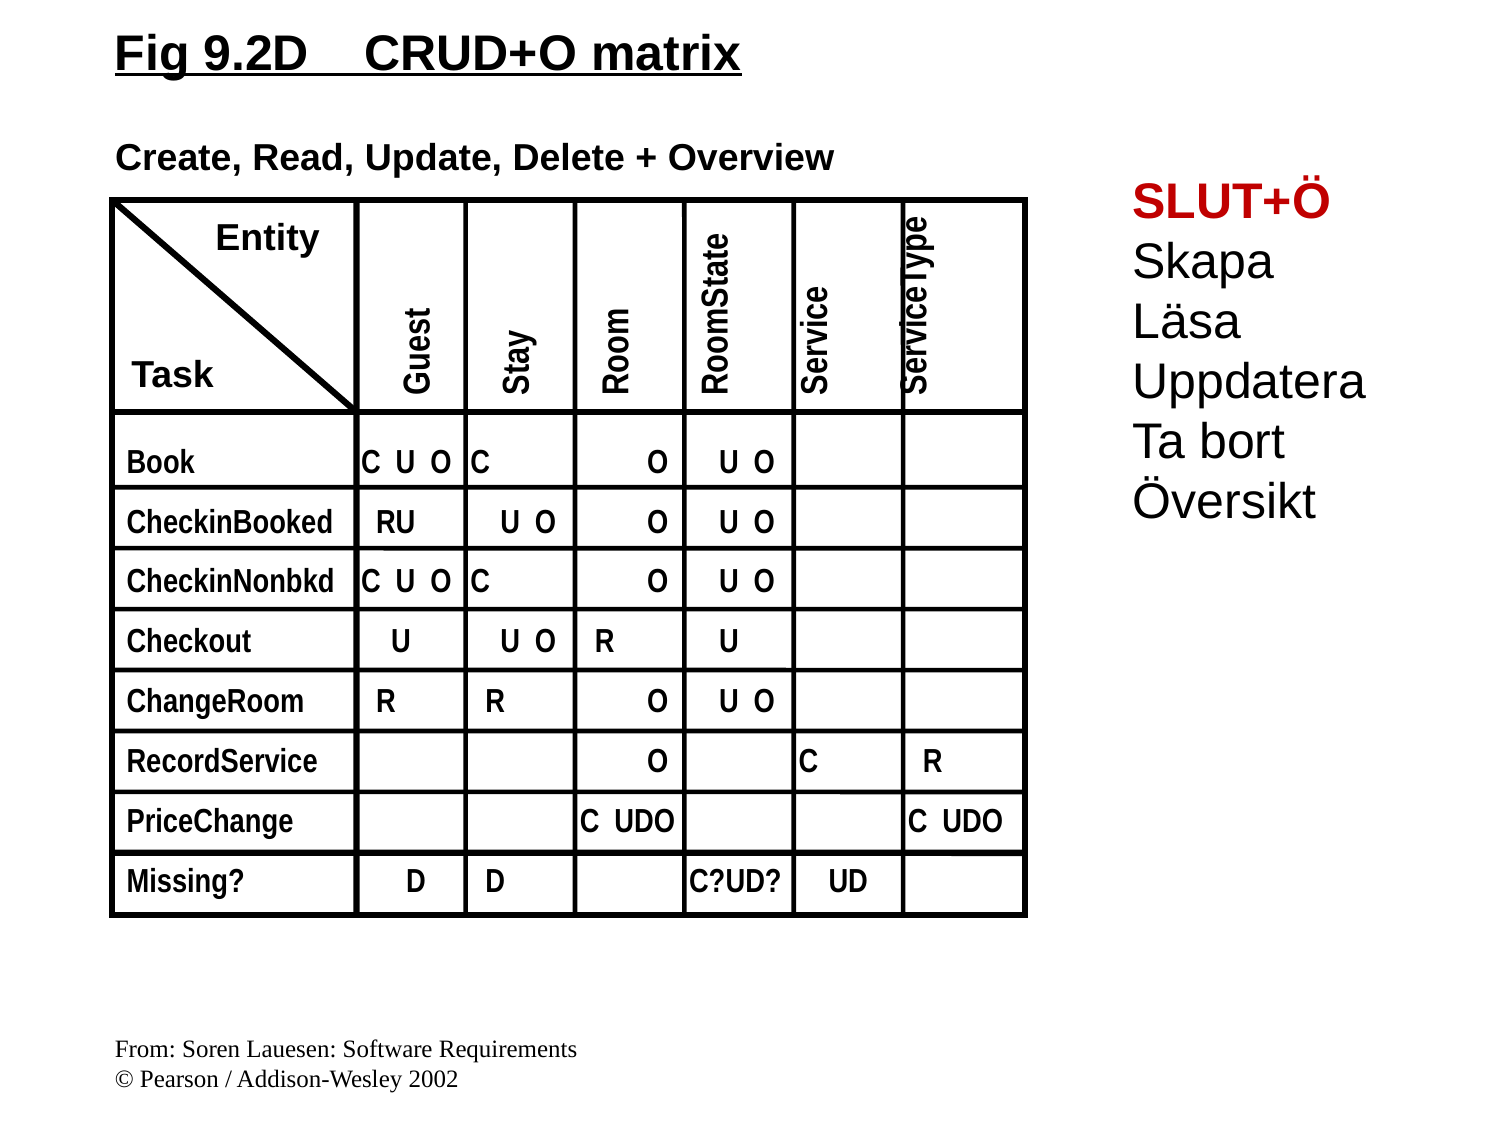

Fig 9.2D CRUD+O matrix
Guest
Stay
Room
RoomState
Service
ServiceType
Create, Read, Update, Delete + Overview
SLUT+Ö
Skapa
Läsa
Uppdatera
Ta bort
Översikt
Entity
Task
Book	C U O	C 	 O	 U O
CheckinBooked	 RU	 U O	 O	 U O
CheckinNonbkd	C U O	C 	 O	 U O
Checkout	 U	 U O	 R	 U
ChangeRoom	 R	 R	 O	 U O
RecordService			 O		C	 R
PriceChange			C UDO			C UDO
Missing?	 D	 D		C?UD?	 UD
From: Soren Lauesen: Software Requirements
© Pearson / Addison-Wesley 2002